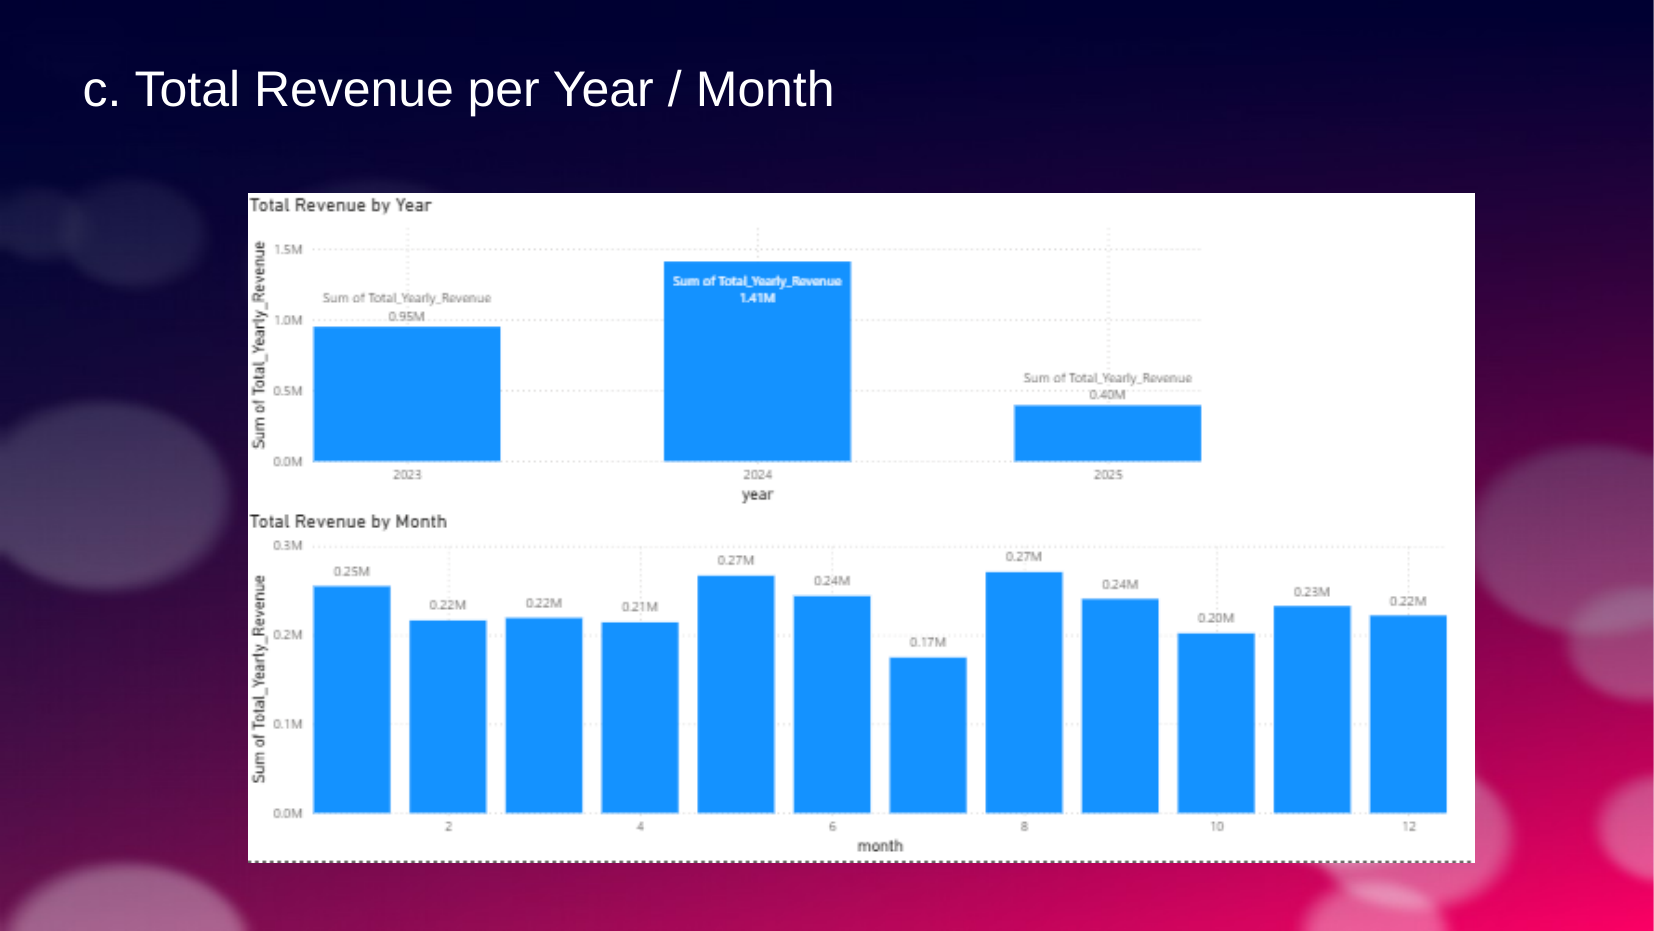

# c. Total Revenue per Year / Month